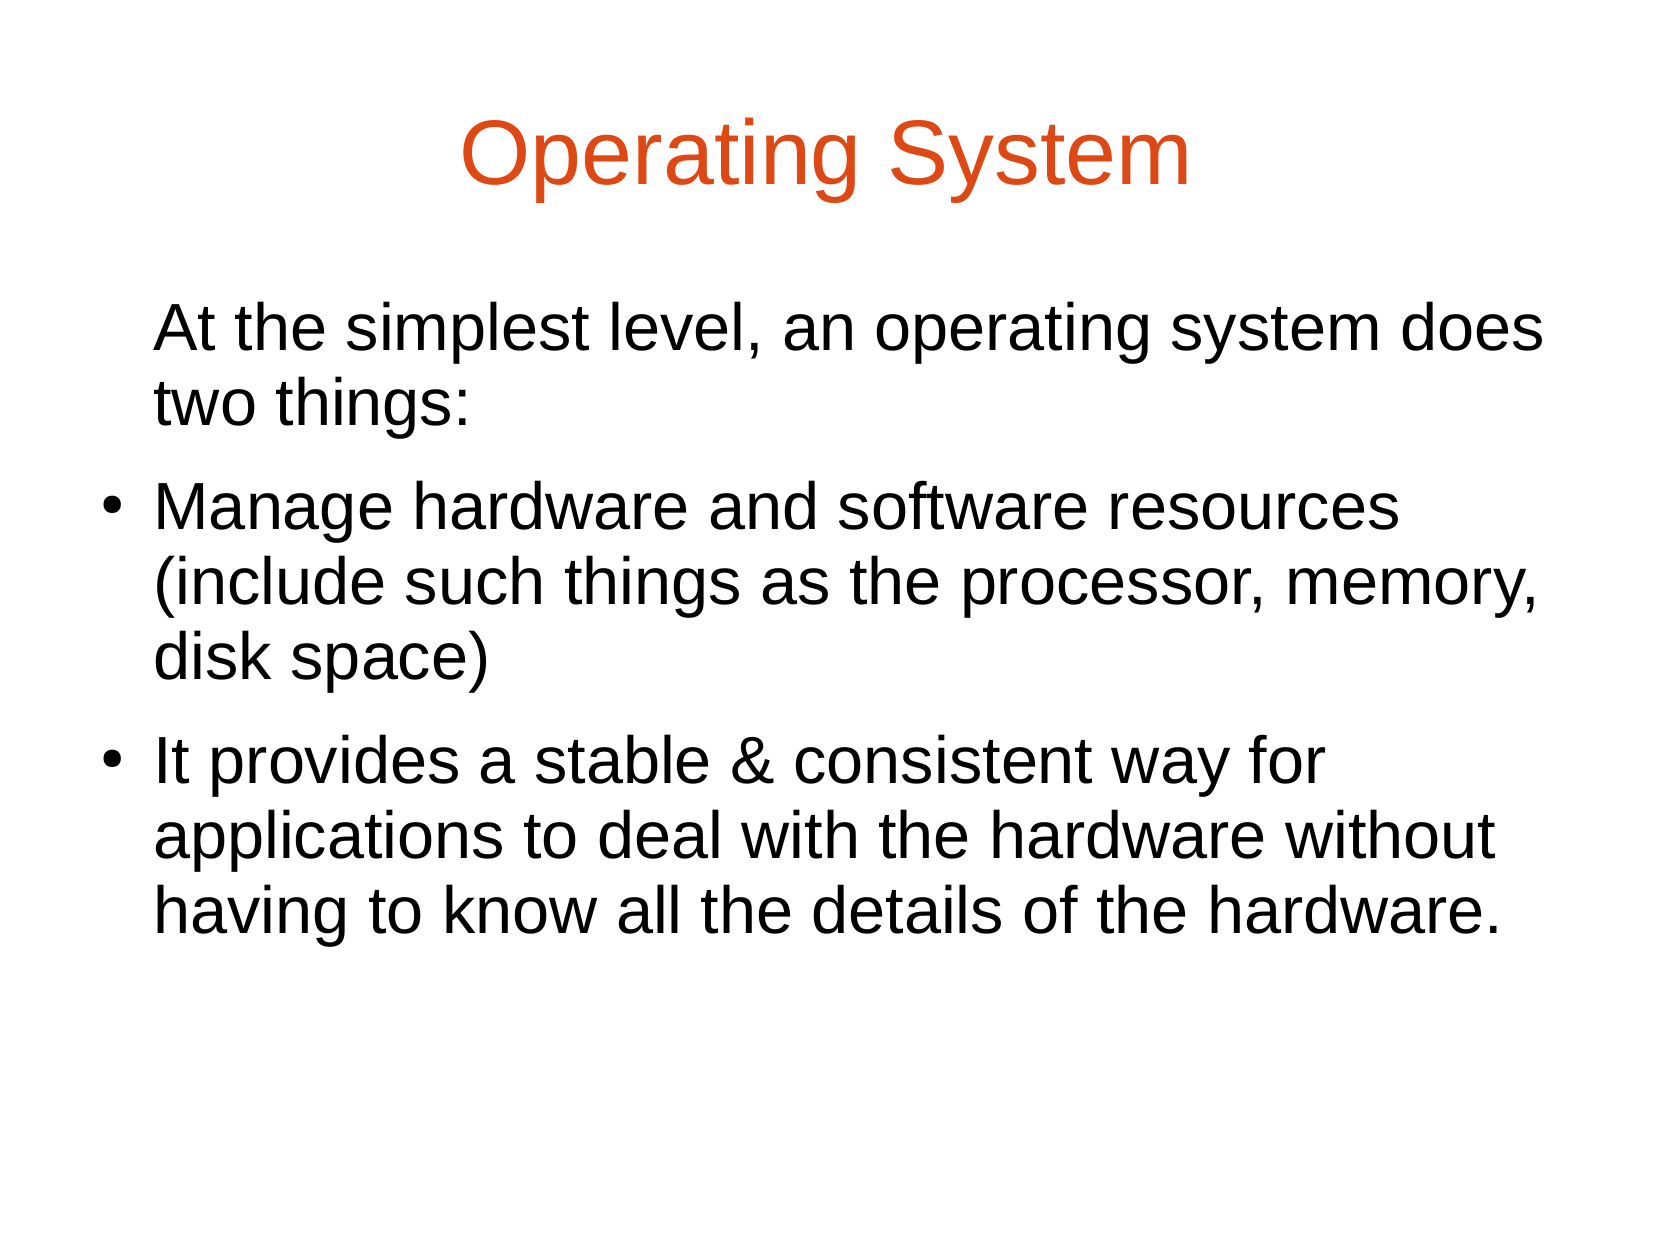

# Operating System
At the simplest level, an operating system does two things:
Manage hardware and software resources (include such things as the processor, memory, disk space)
It provides a stable & consistent way for applications to deal with the hardware without having to know all the details of the hardware.